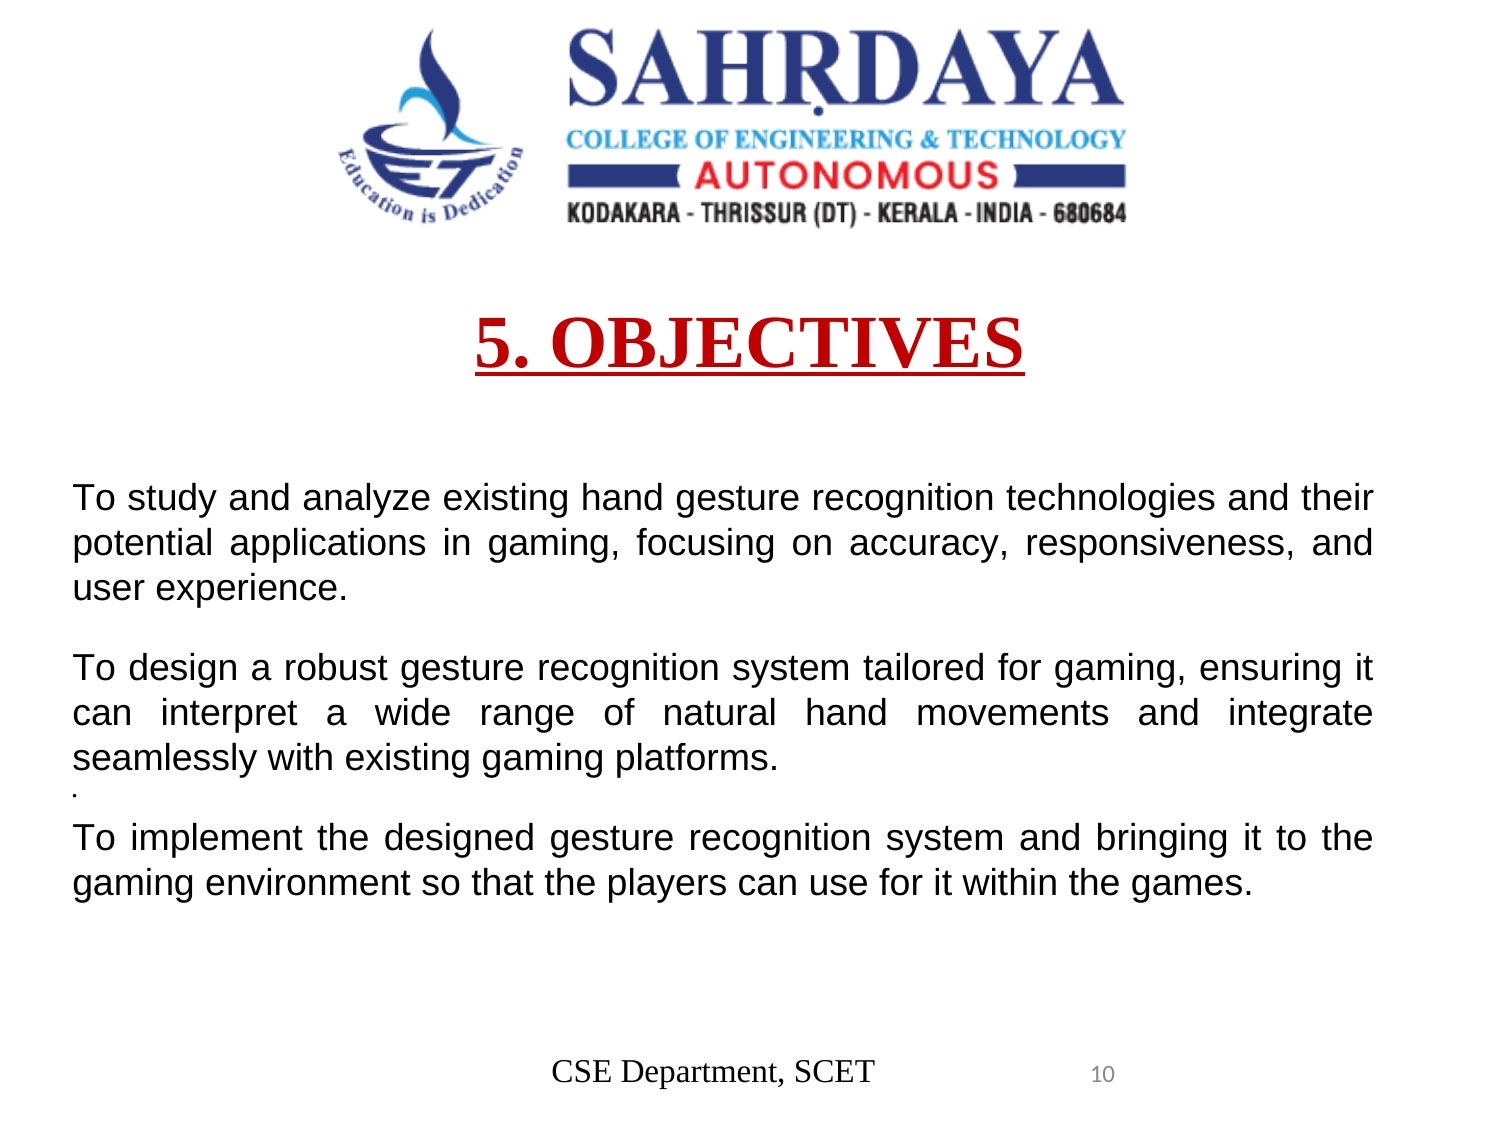

5. OBJECTIVES
To study and analyze existing hand gesture recognition technologies and their potential applications in gaming, focusing on accuracy, responsiveness, and user experience.
To design a robust gesture recognition system tailored for gaming, ensuring it can interpret a wide range of natural hand movements and integrate seamlessly with existing gaming platforms.
To implement the designed gesture recognition system and bringing it to the gaming environment so that the players can use for it within the games.
 CSE Department, SCET